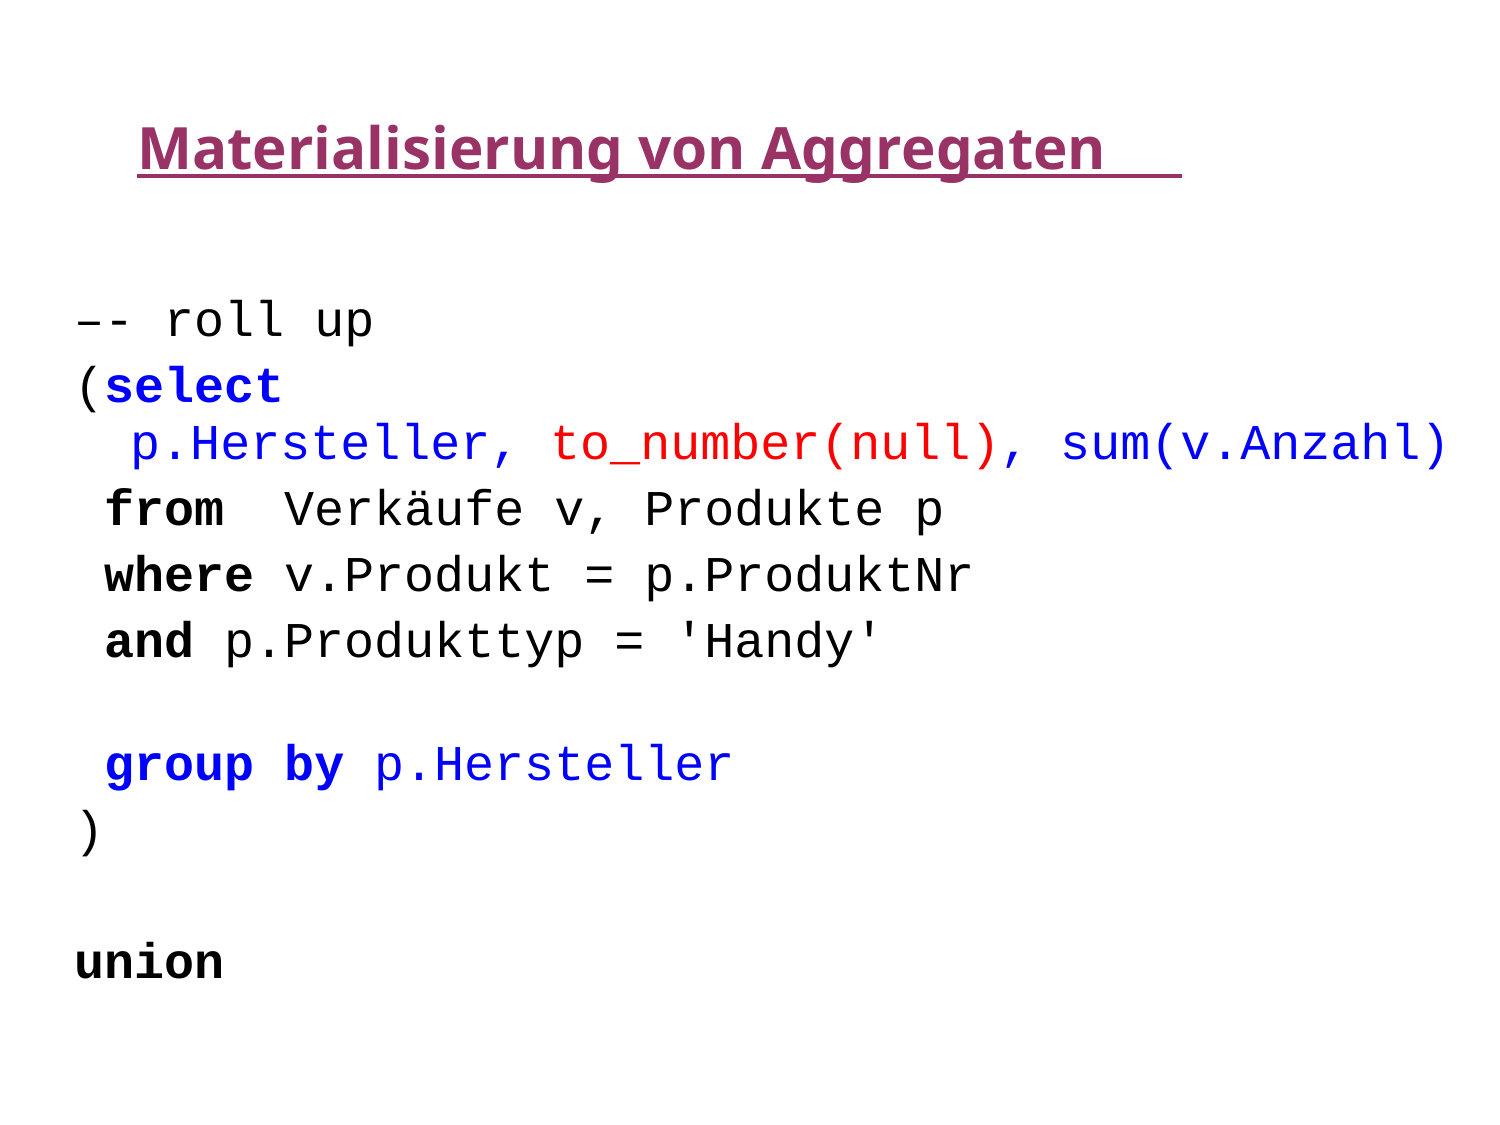

# Materialisierung von Aggregaten
–- roll up
(select
p.Hersteller, to_number(null), sum(v.Anzahl)
 from Verkäufe v, Produkte p
 where v.Produkt = p.ProduktNr
 and p.Produkttyp = 'Handy'
 group by p.Hersteller
)
union